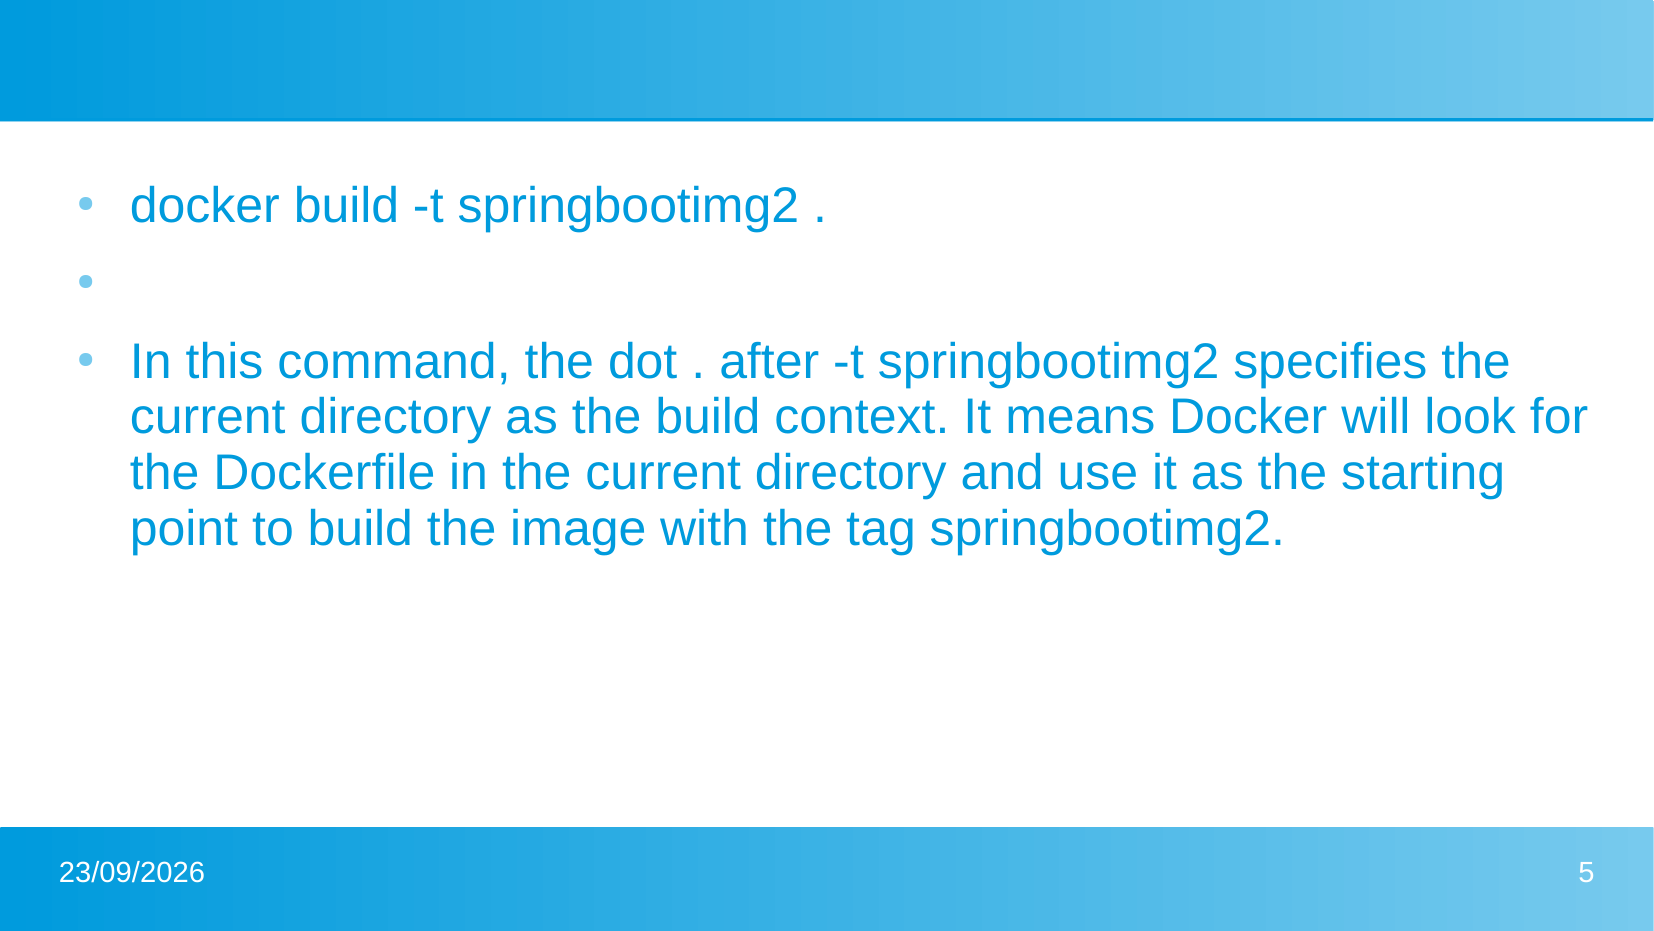

#
docker build -t springbootimg2 .
In this command, the dot . after -t springbootimg2 specifies the current directory as the build context. It means Docker will look for the Dockerfile in the current directory and use it as the starting point to build the image with the tag springbootimg2.
5